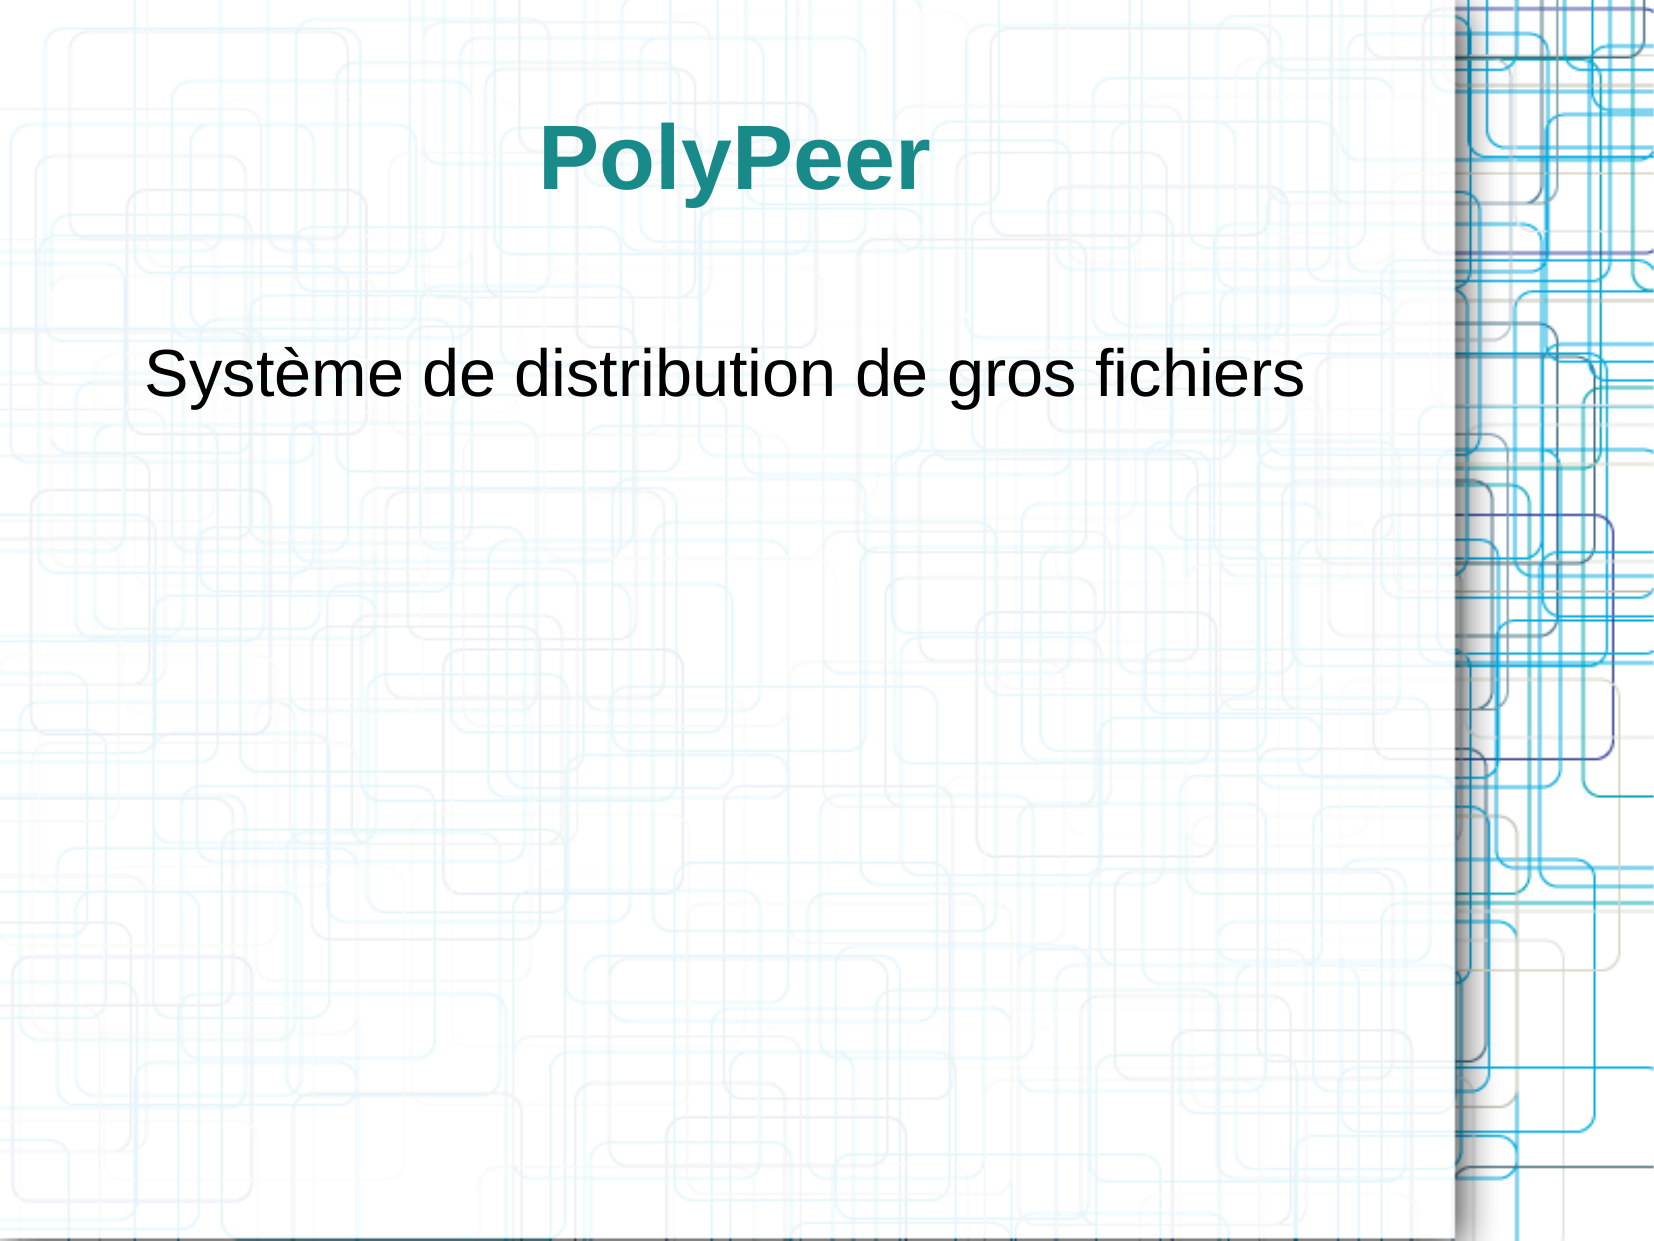

# PolyPeer
Système de distribution de gros fichiers